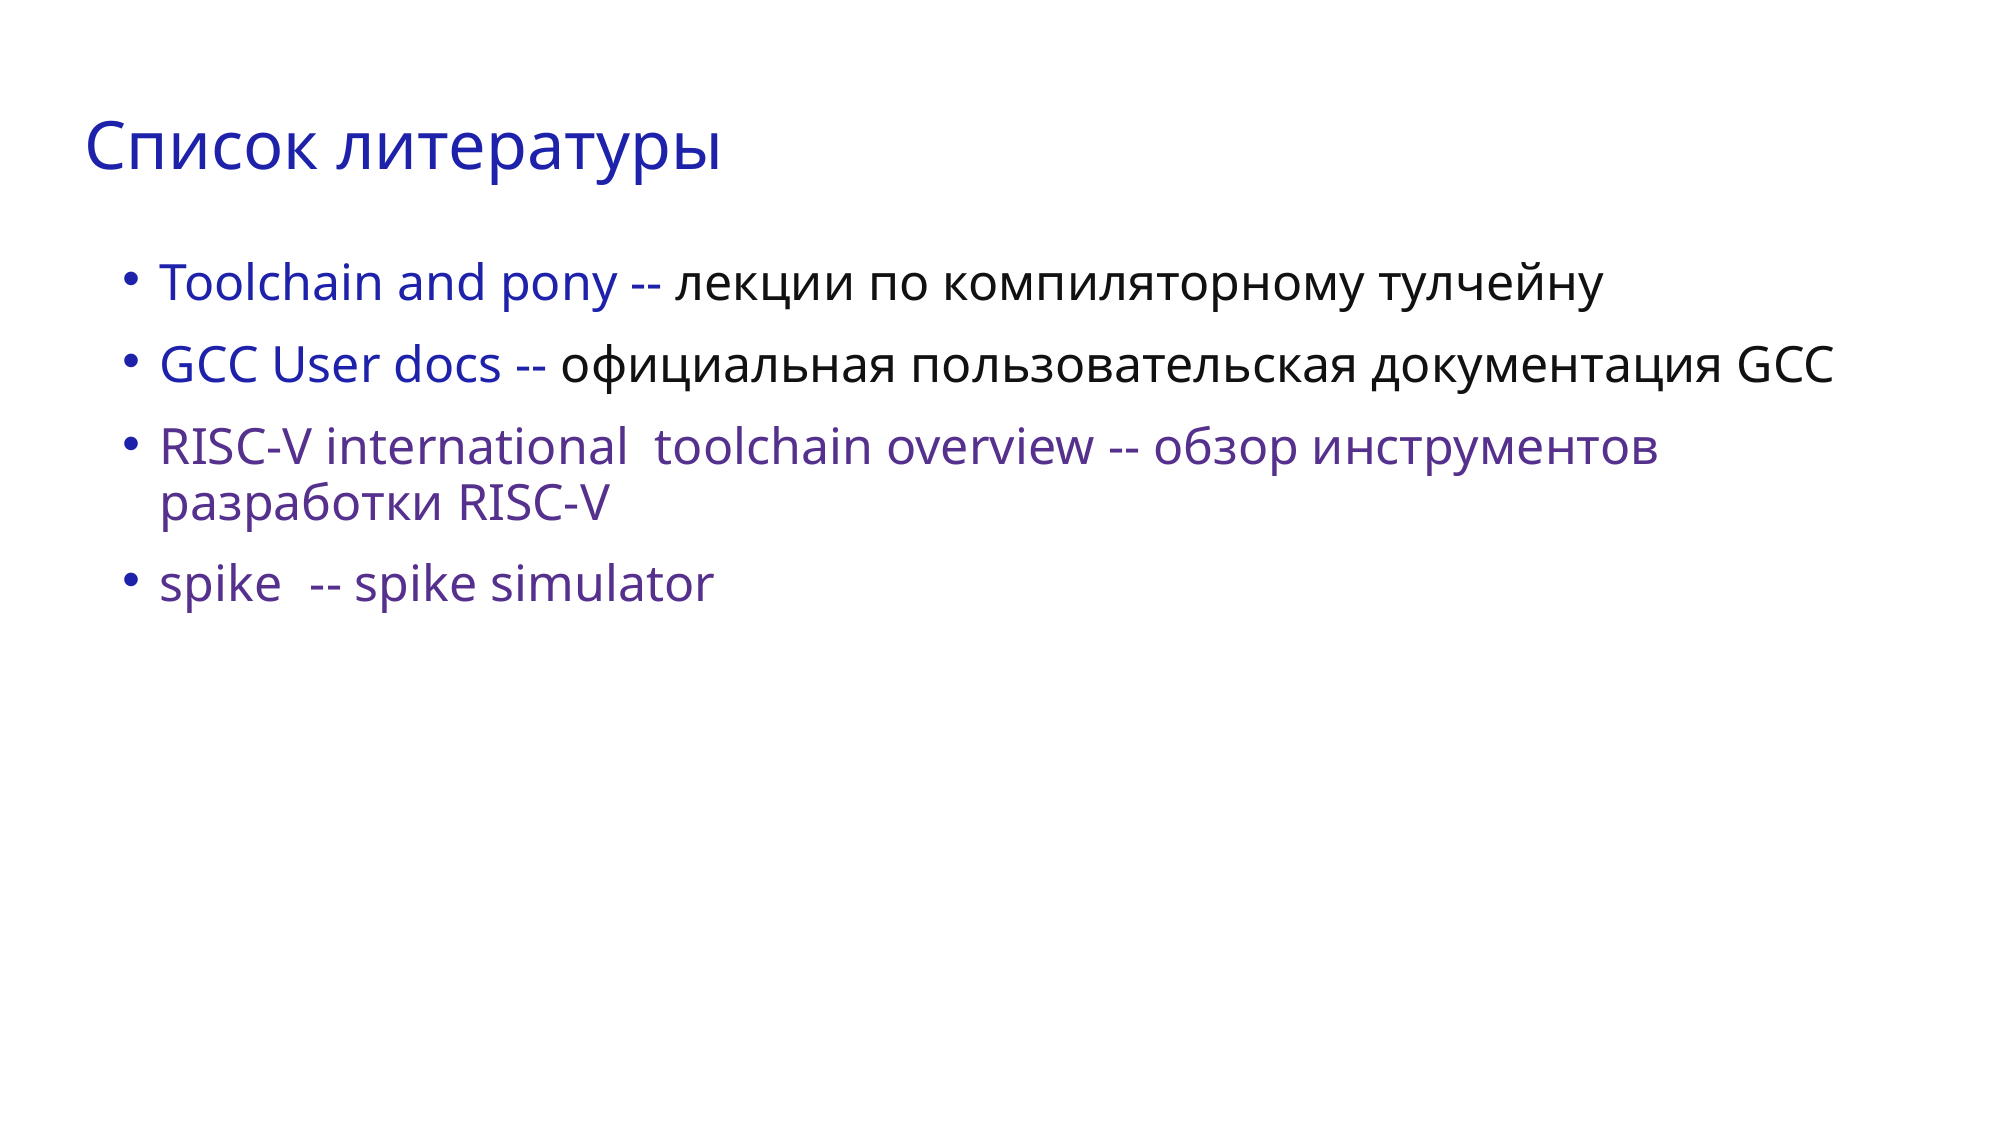

# Список литературы
Toolchain and pony -- лекции по компиляторному тулчейну
GCC User docs -- официальная пользовательская документация GCC
RISC-V international toolchain overview -- обзор инструментов разработки RISC-V
spike	-- spike simulator